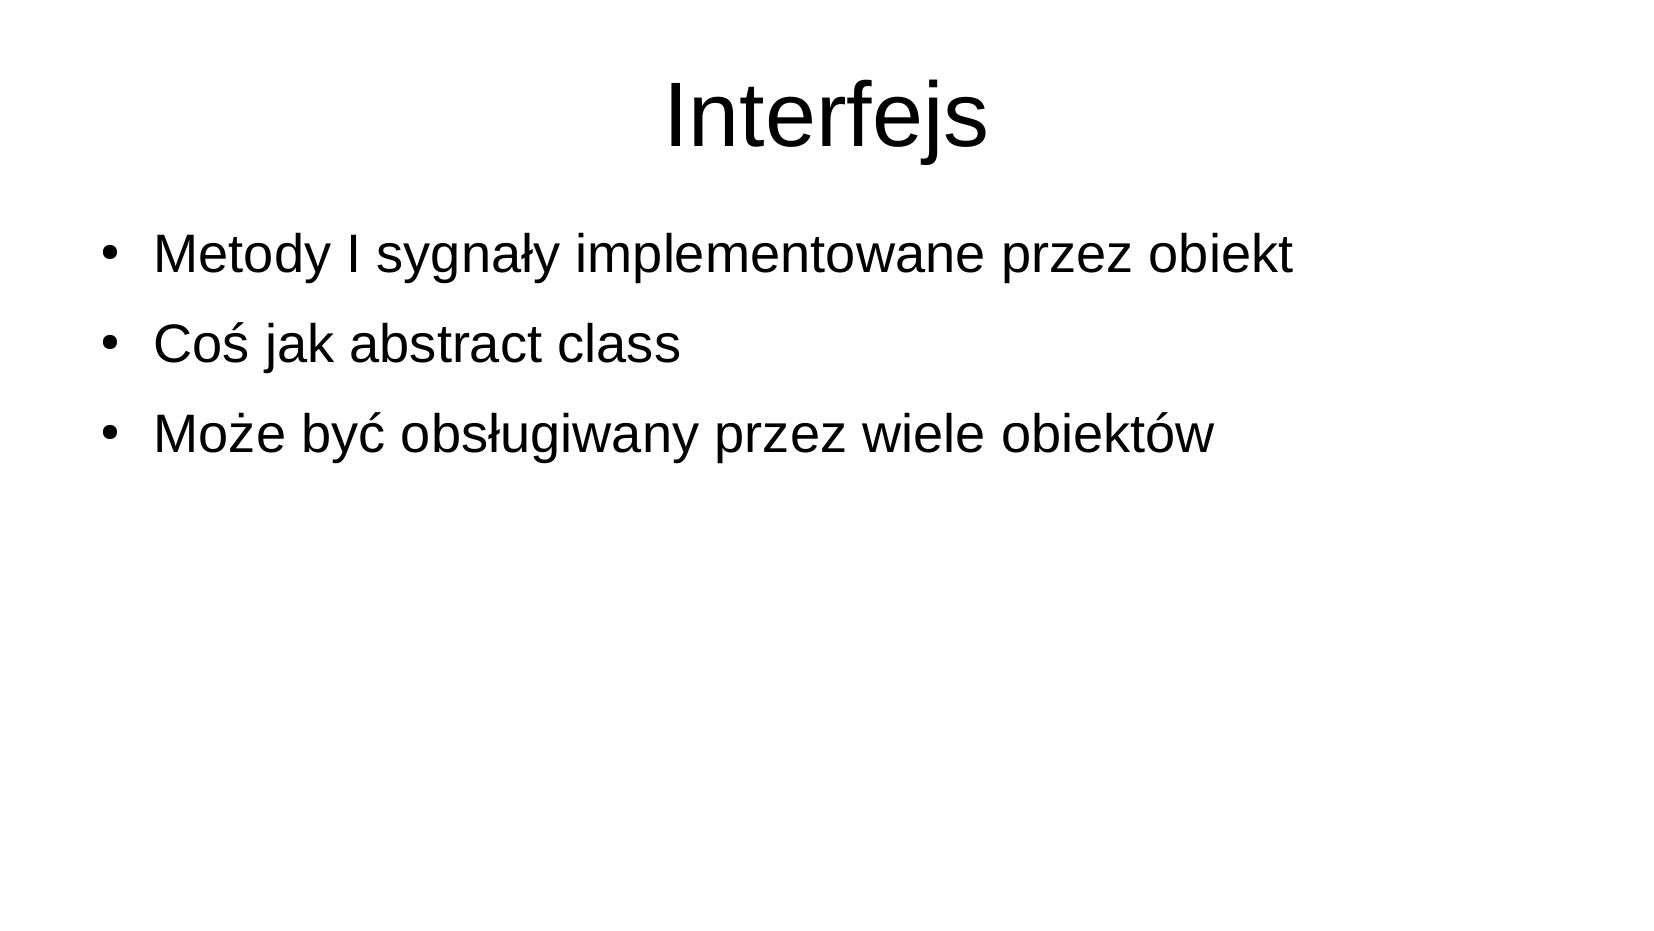

# Interfejs
Metody I sygnały implementowane przez obiekt
Coś jak abstract class
Może być obsługiwany przez wiele obiektów